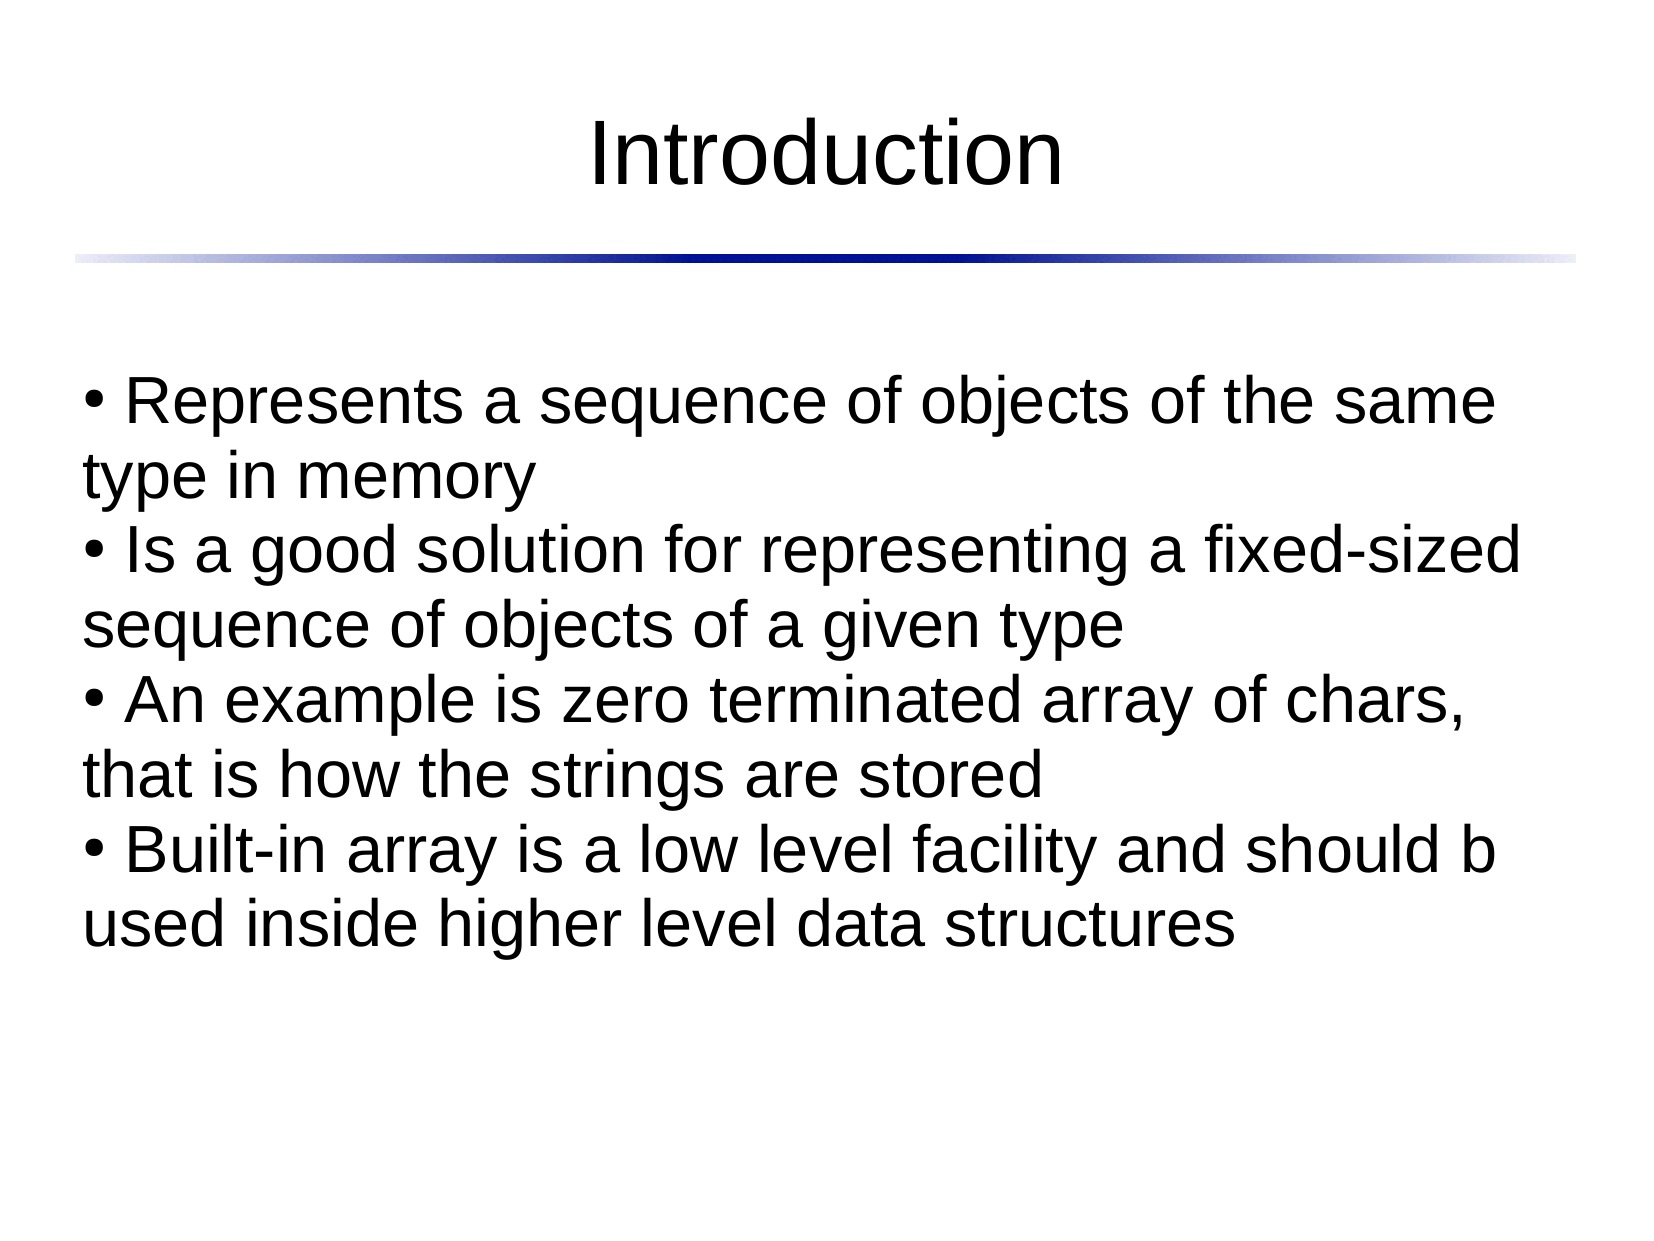

# Introduction
 Represents a sequence of objects of the same type in memory
 Is a good solution for representing a fixed-sized sequence of objects of a given type
 An example is zero terminated array of chars, that is how the strings are stored
 Built-in array is a low level facility and should b used inside higher level data structures